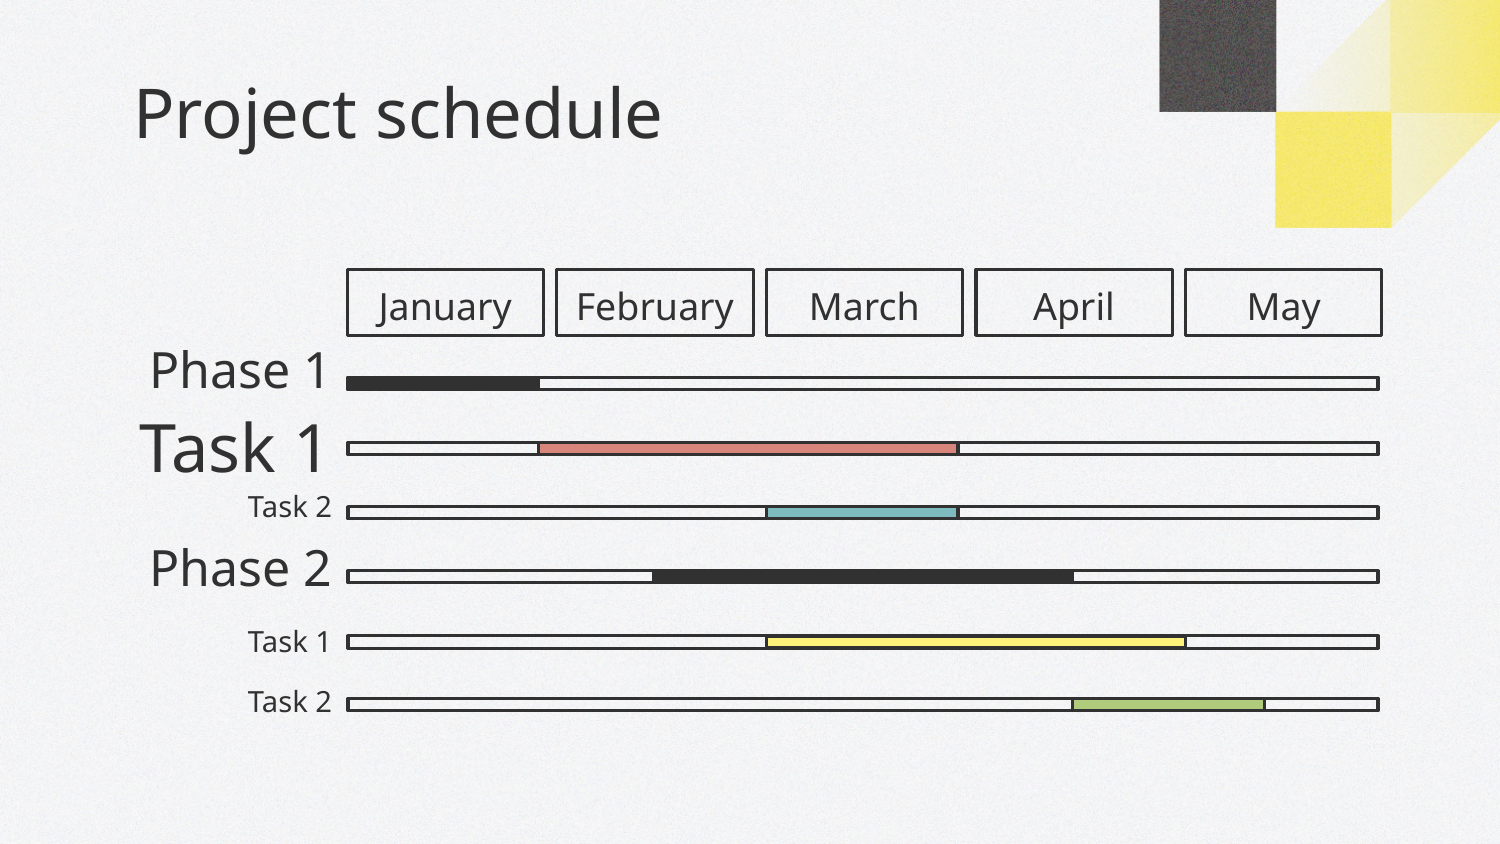

# Project schedule
January
February
March
April
May
Phase 1
Task 1
Task 2
Phase 2
Task 1
Task 2